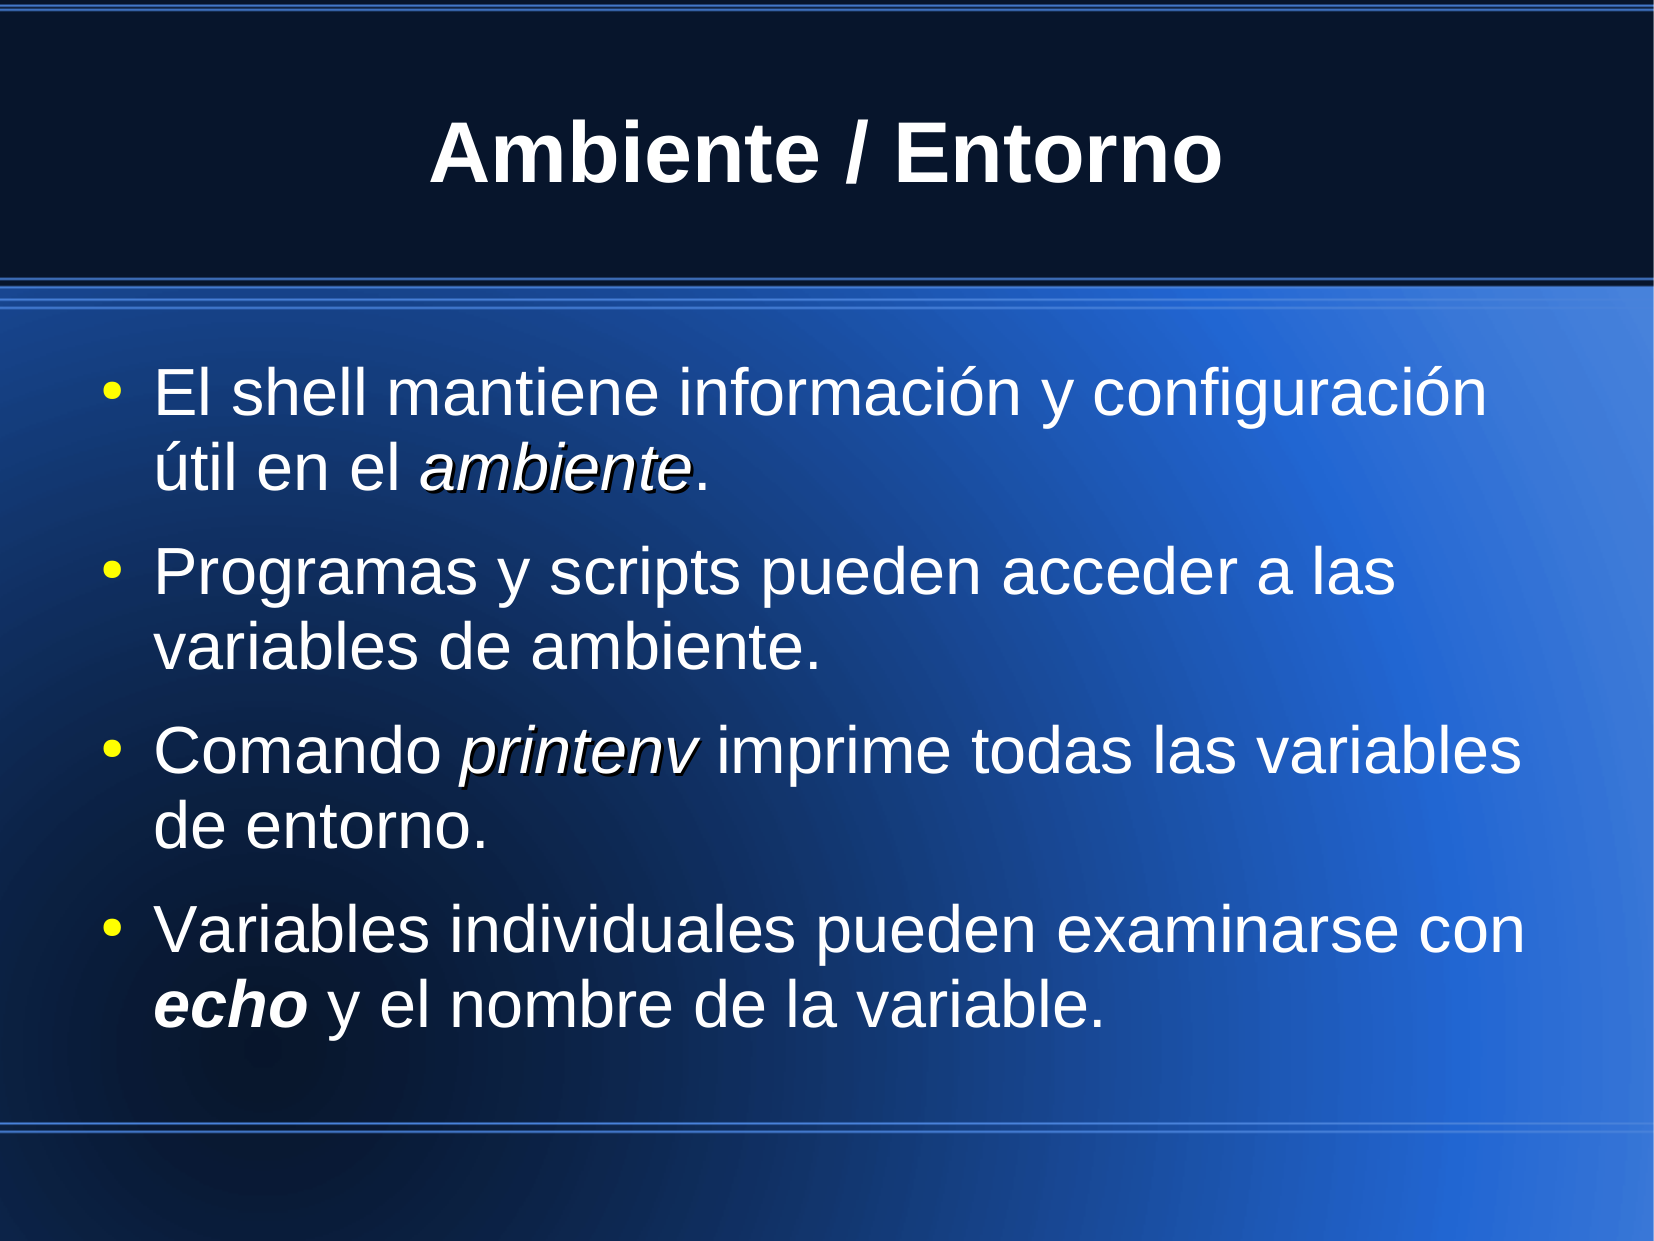

# Ambiente / Entorno
El shell mantiene información y configuración útil en el ambiente.
Programas y scripts pueden acceder a las variables de ambiente.
Comando printenv imprime todas las variables de entorno.
Variables individuales pueden examinarse con echo y el nombre de la variable.